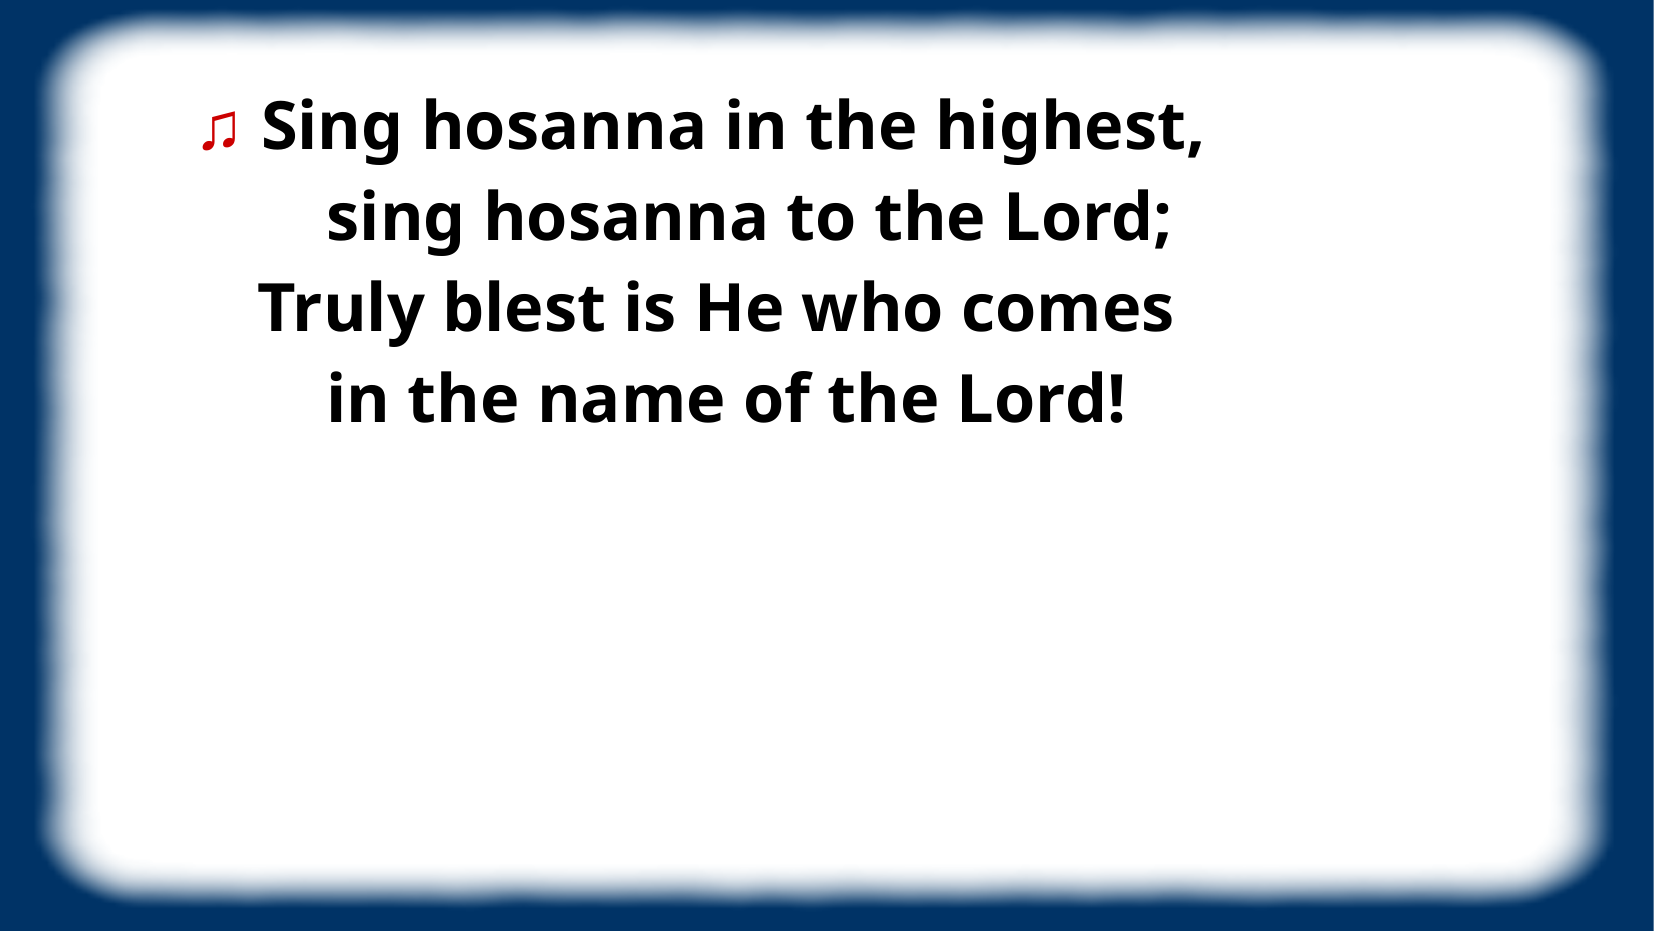

♫ Sing hosanna in the highest,
 sing hosanna to the Lord;
 Truly blest is He who comes
 in the name of the Lord!